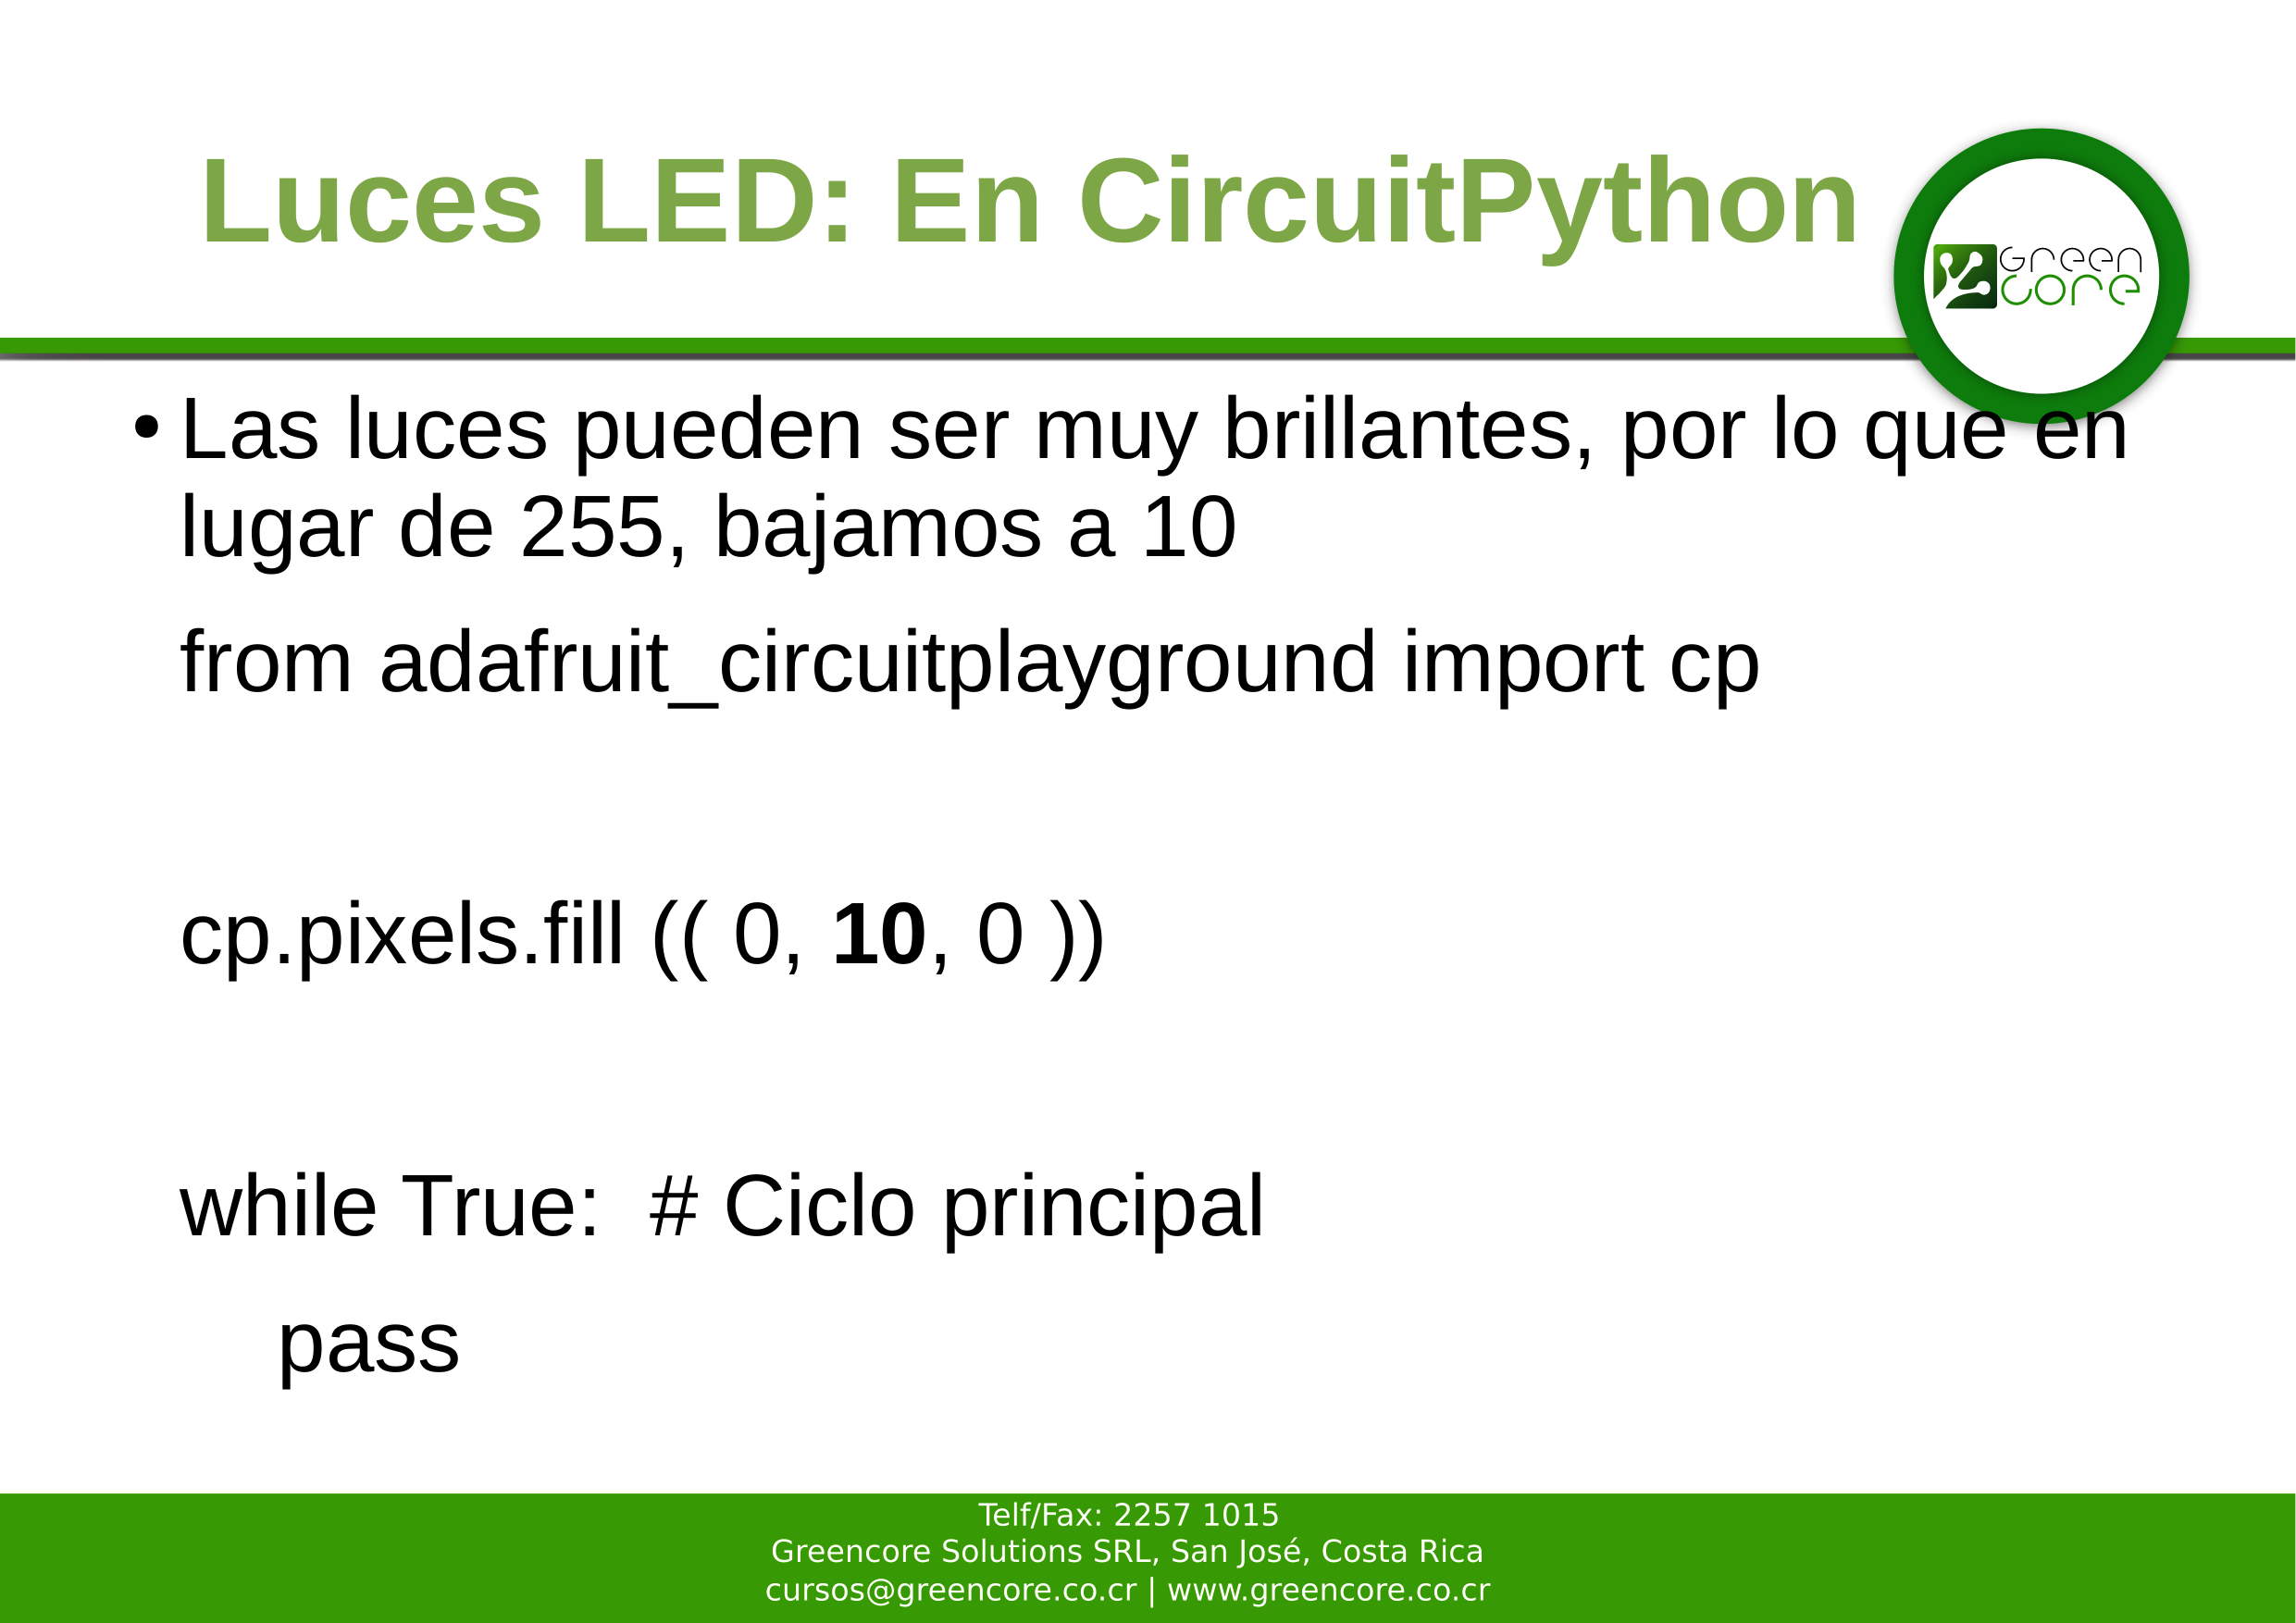

# Luces LED: En CircuitPython
Las luces pueden ser muy brillantes, por lo que en lugar de 255, bajamos a 10
from adafruit_circuitplayground import cp
cp.pixels.fill (( 0, 10, 0 ))
while True: # Ciclo principal
 pass